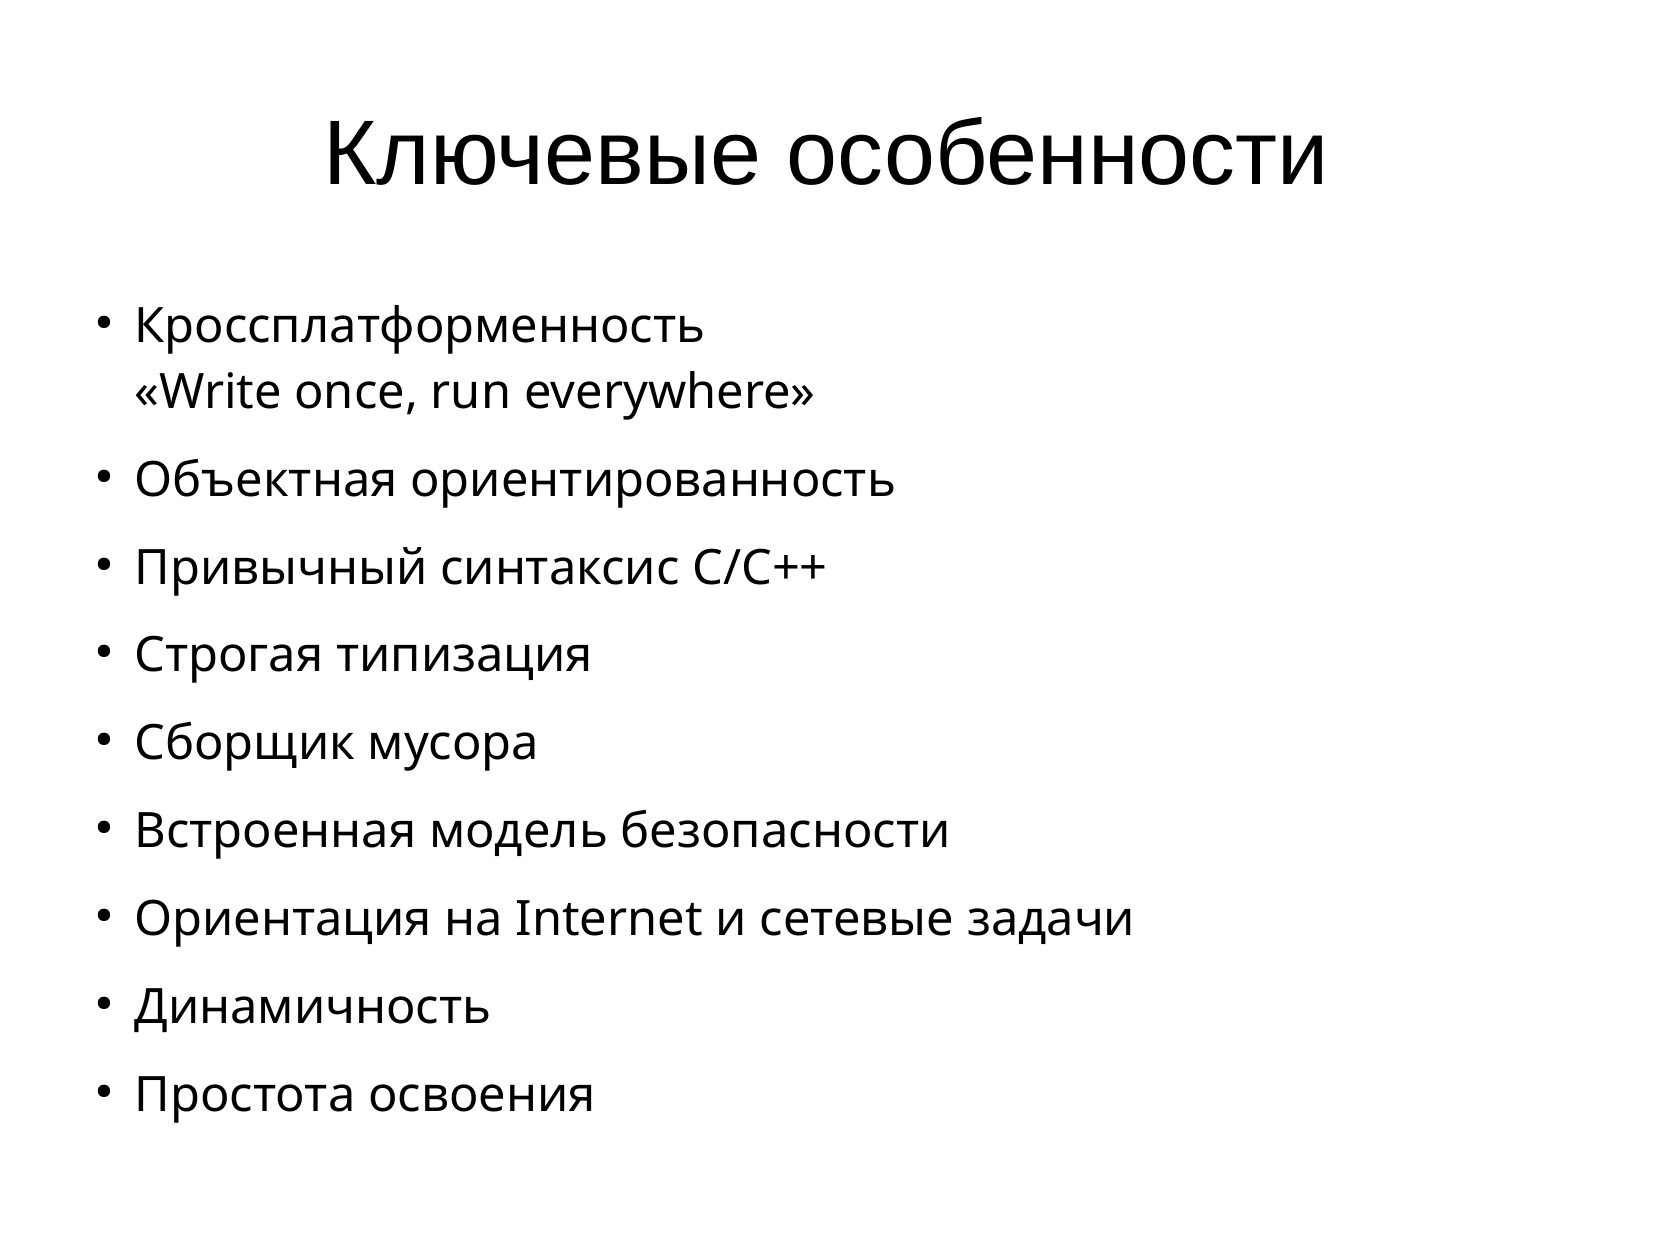

# Ключевые особенности
Кроссплатформенность
«Write once, run everywhere»
Объектная ориентированность
Привычный синтаксис C/C++
Строгая типизация
Сборщик мусора
Встроенная модель безопасности
Ориентация на Internet и сетевые задачи
Динамичность
Простота освоения